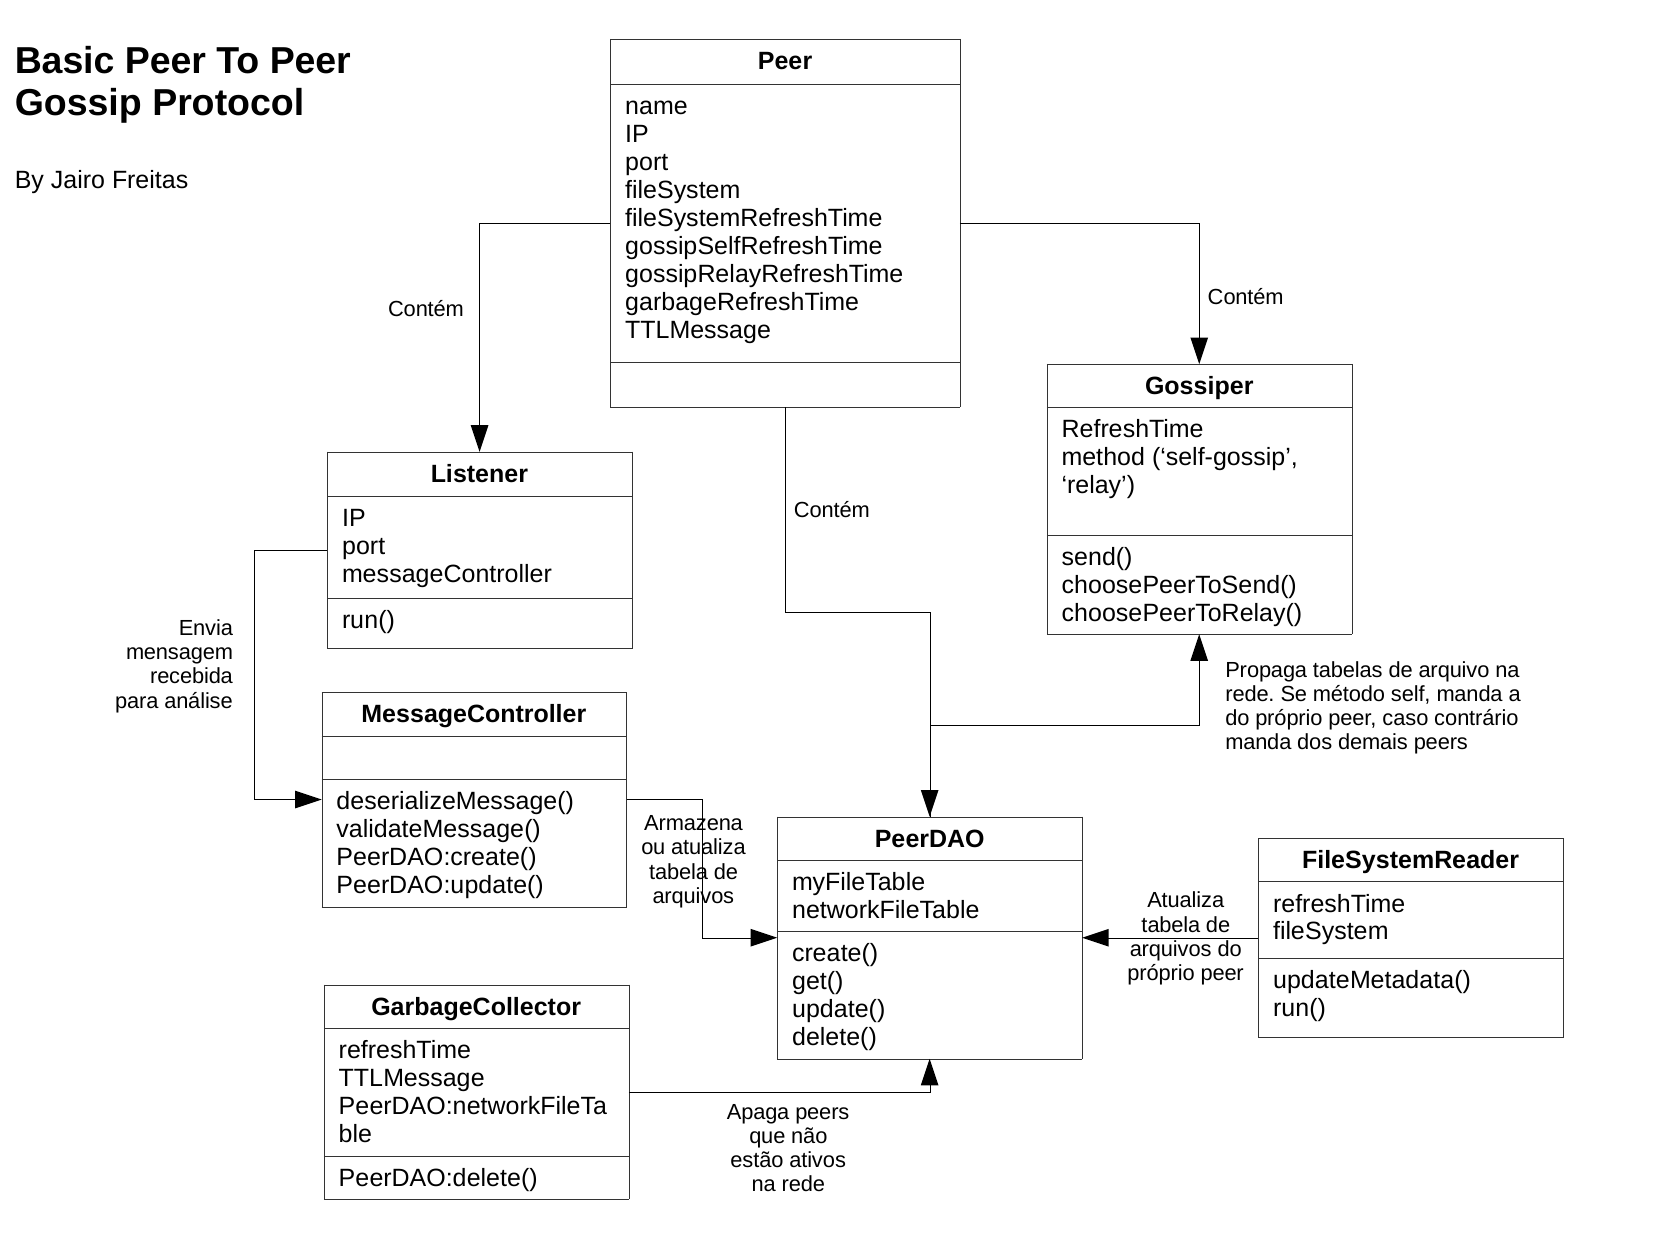

Basic Peer To Peer Gossip Protocol
By Jairo Freitas
| Peer |
| --- |
| name IP port fileSystem fileSystemRefreshTime gossipSelfRefreshTime gossipRelayRefreshTime garbageRefreshTime TTLMessage |
| |
Contém
Contém
| Gossiper |
| --- |
| RefreshTime method (‘self-gossip’, ‘relay’) |
| send() choosePeerToSend() choosePeerToRelay() |
| Listener |
| --- |
| IP port messageController |
| run() |
Contém
Envia mensagem recebida para análise
Propaga tabelas de arquivo na rede. Se método self, manda a do próprio peer, caso contrário manda dos demais peers
| MessageController |
| --- |
| |
| deserializeMessage() validateMessage() PeerDAO:create() PeerDAO:update() |
Armazena ou atualiza tabela de arquivos
| PeerDAO |
| --- |
| myFileTable networkFileTable |
| create() get() update() delete() |
| FileSystemReader |
| --- |
| refreshTime fileSystem |
| updateMetadata() run() |
Atualiza tabela de arquivos do próprio peer
| GarbageCollector |
| --- |
| refreshTime TTLMessage PeerDAO:networkFileTable |
| PeerDAO:delete() |
Apaga peers que não estão ativos na rede